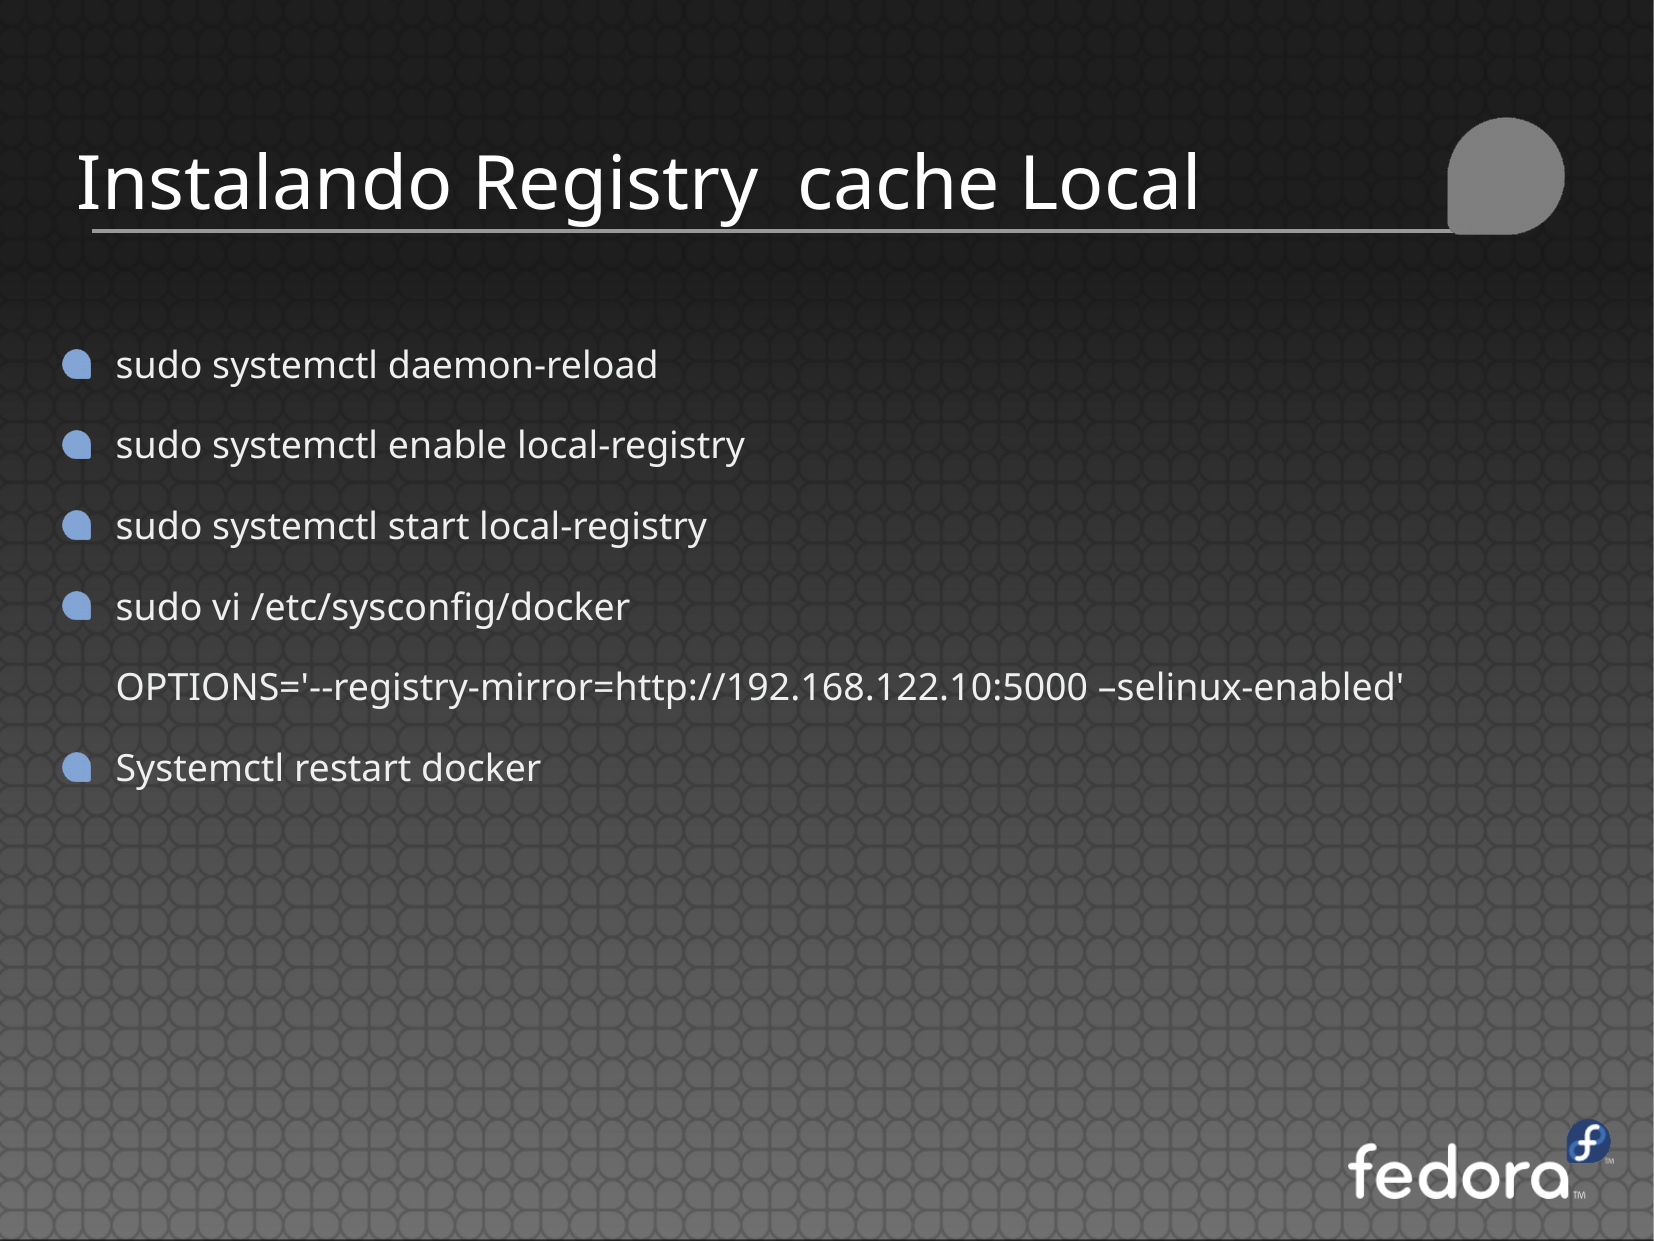

sudo systemctl daemon-reload
sudo systemctl enable local-registry
sudo systemctl start local-registry
sudo vi /etc/sysconfig/docker
OPTIONS='--registry-mirror=http://192.168.122.10:5000 –selinux-enabled'
Systemctl restart docker
# Instalando Registry cache Local